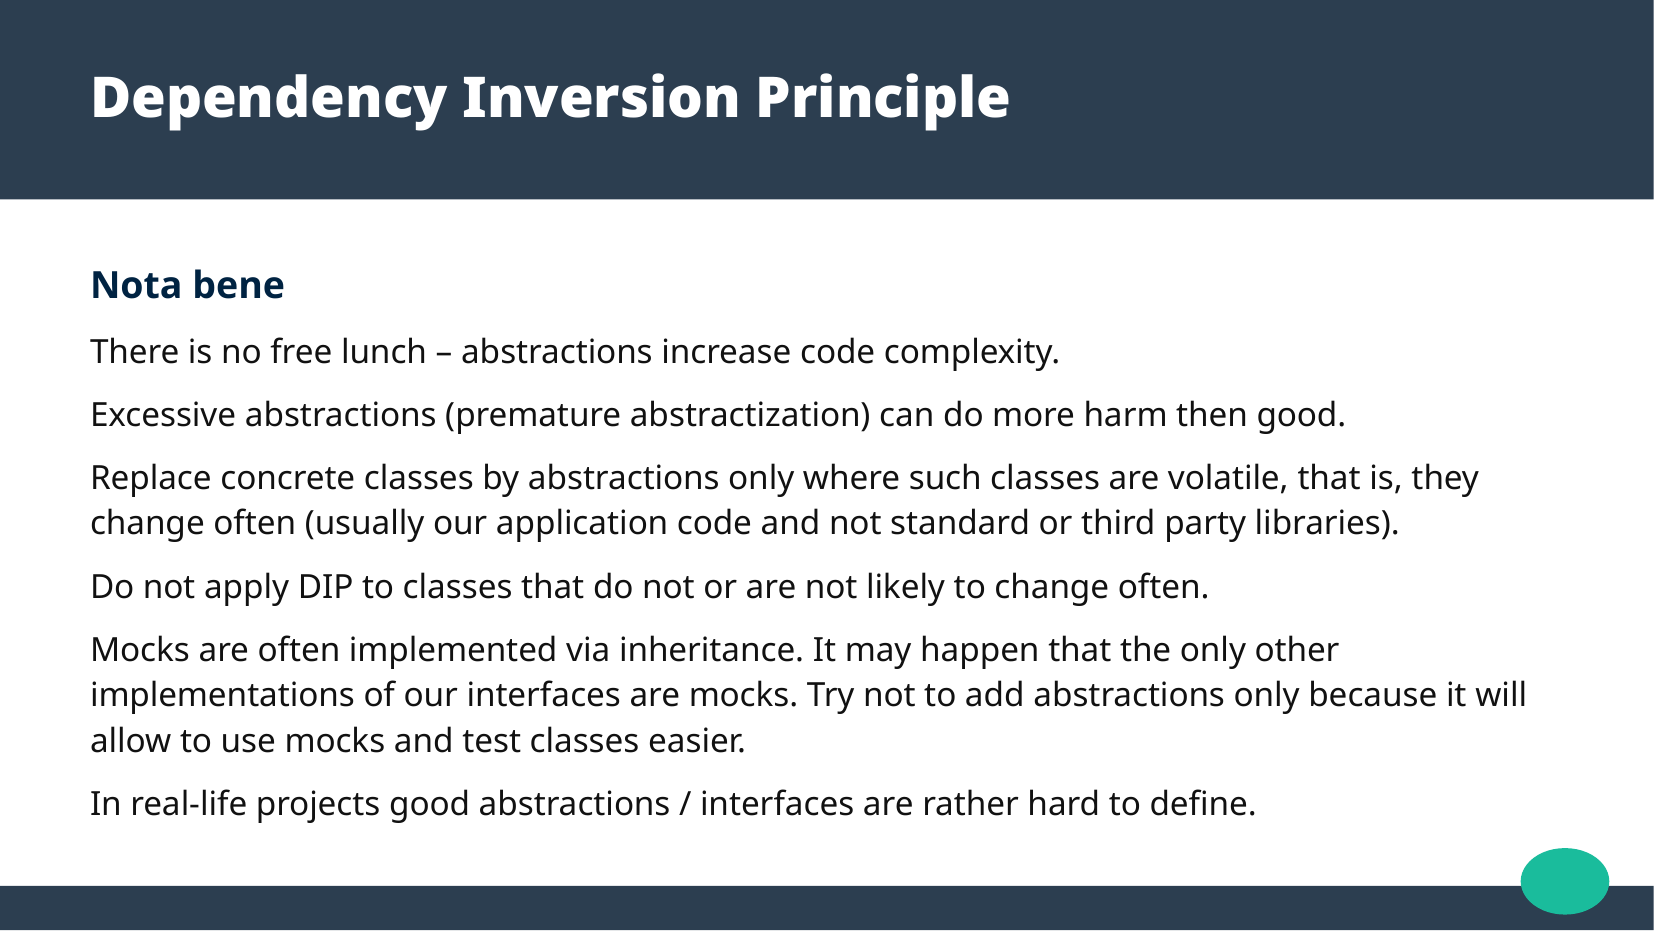

# Dependency Inversion Principle
Nota bene
There is no free lunch – abstractions increase code complexity.
Excessive abstractions (premature abstractization) can do more harm then good.
Replace concrete classes by abstractions only where such classes are volatile, that is, they change often (usually our application code and not standard or third party libraries).
Do not apply DIP to classes that do not or are not likely to change often.
Mocks are often implemented via inheritance. It may happen that the only other implementations of our interfaces are mocks. Try not to add abstractions only because it will allow to use mocks and test classes easier.
In real-life projects good abstractions / interfaces are rather hard to define.